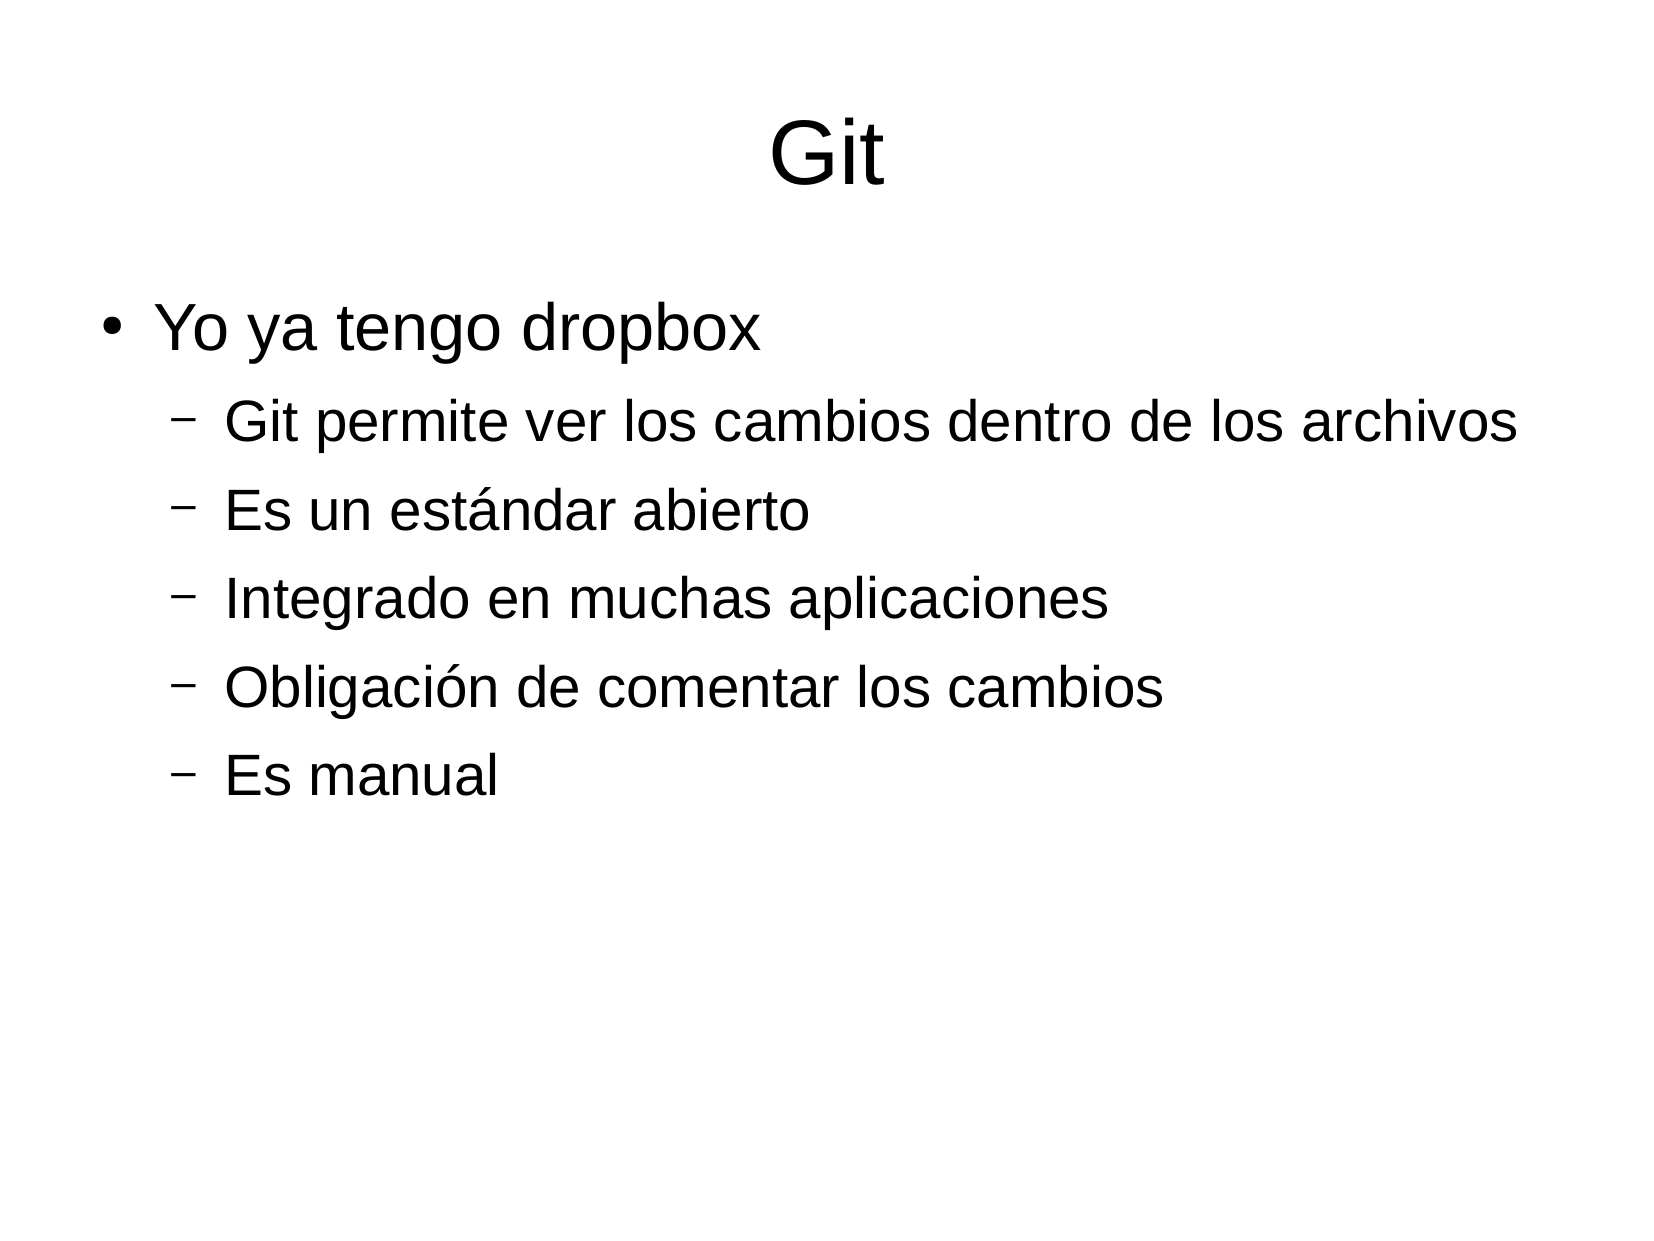

# Git
Yo ya tengo dropbox
Git permite ver los cambios dentro de los archivos
Es un estándar abierto
Integrado en muchas aplicaciones
Obligación de comentar los cambios
Es manual